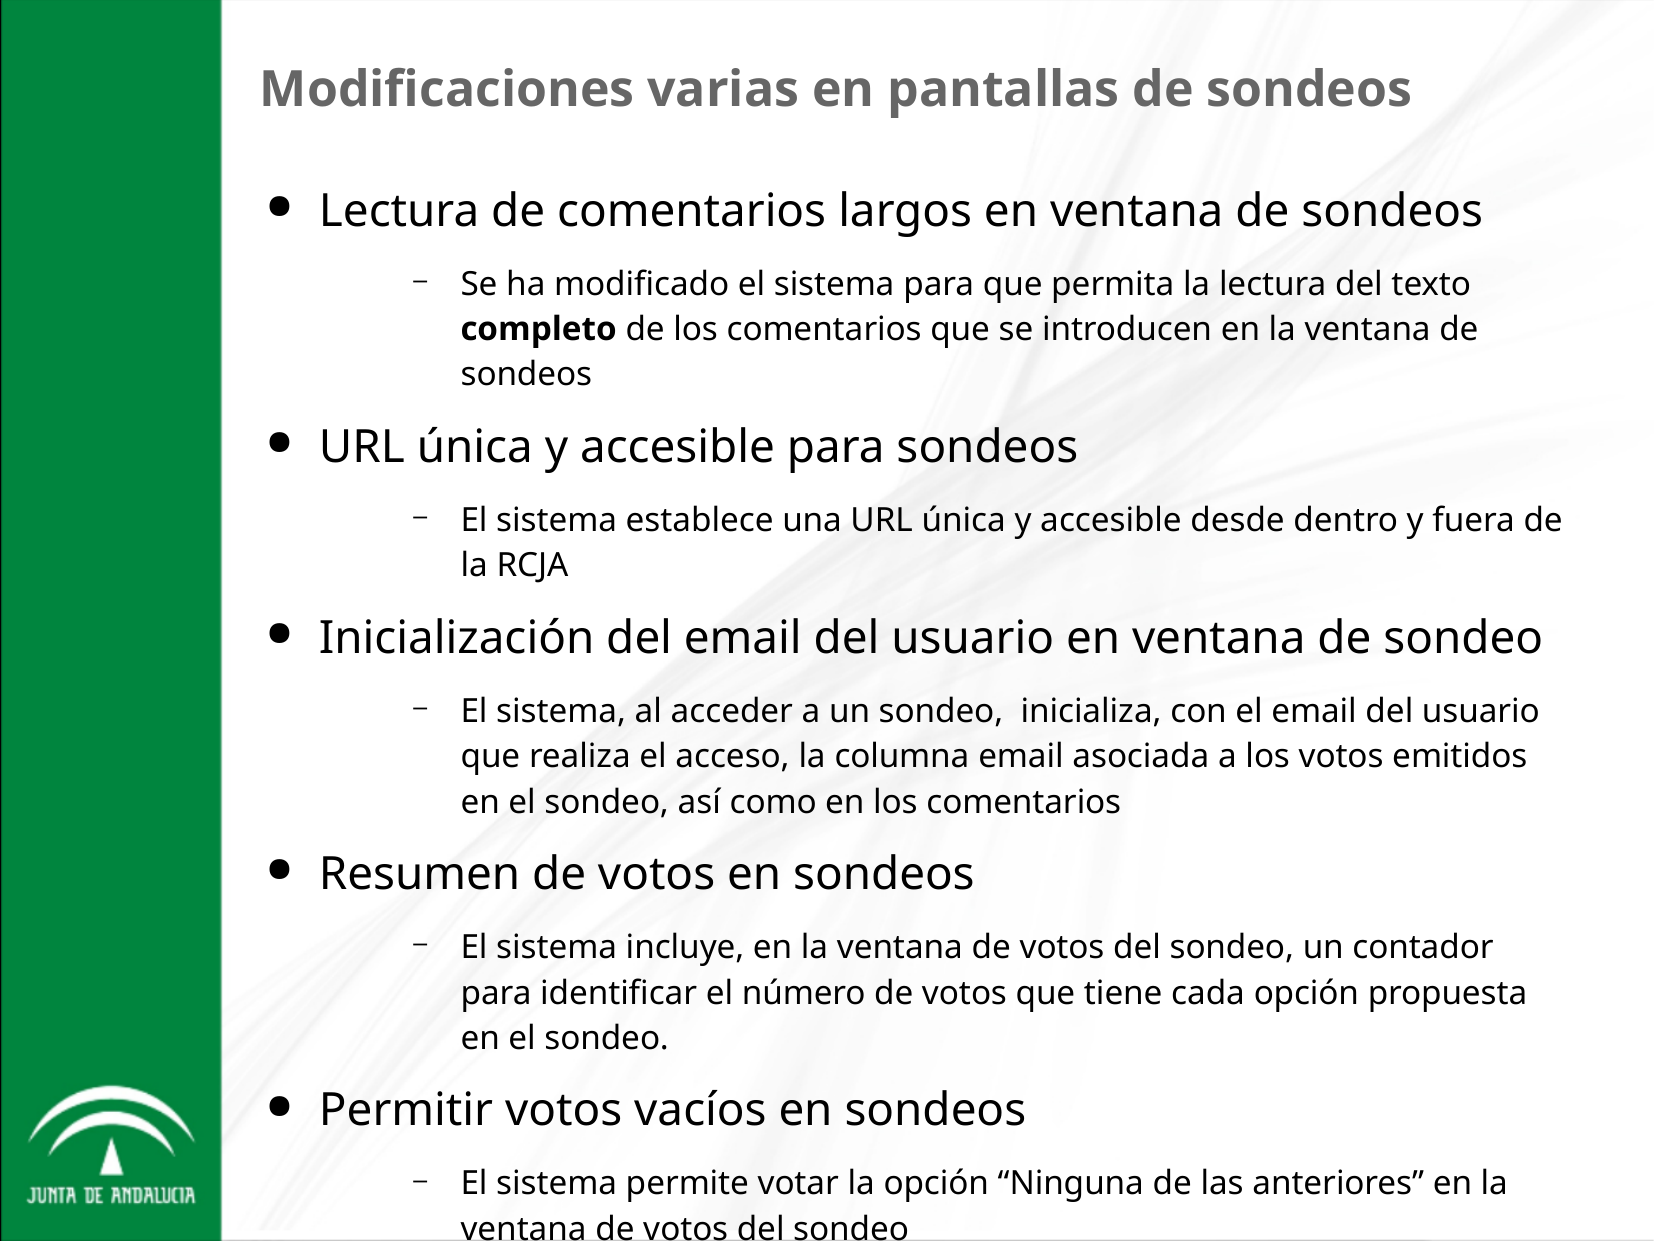

# Modificaciones varias en pantallas de sondeos
Lectura de comentarios largos en ventana de sondeos
Se ha modificado el sistema para que permita la lectura del texto completo de los comentarios que se introducen en la ventana de sondeos
URL única y accesible para sondeos
El sistema establece una URL única y accesible desde dentro y fuera de la RCJA
Inicialización del email del usuario en ventana de sondeo
El sistema, al acceder a un sondeo, inicializa, con el email del usuario que realiza el acceso, la columna email asociada a los votos emitidos en el sondeo, así como en los comentarios
Resumen de votos en sondeos
El sistema incluye, en la ventana de votos del sondeo, un contador para identificar el número de votos que tiene cada opción propuesta en el sondeo.
Permitir votos vacíos en sondeos
El sistema permite votar la opción “Ninguna de las anteriores” en la ventana de votos del sondeo